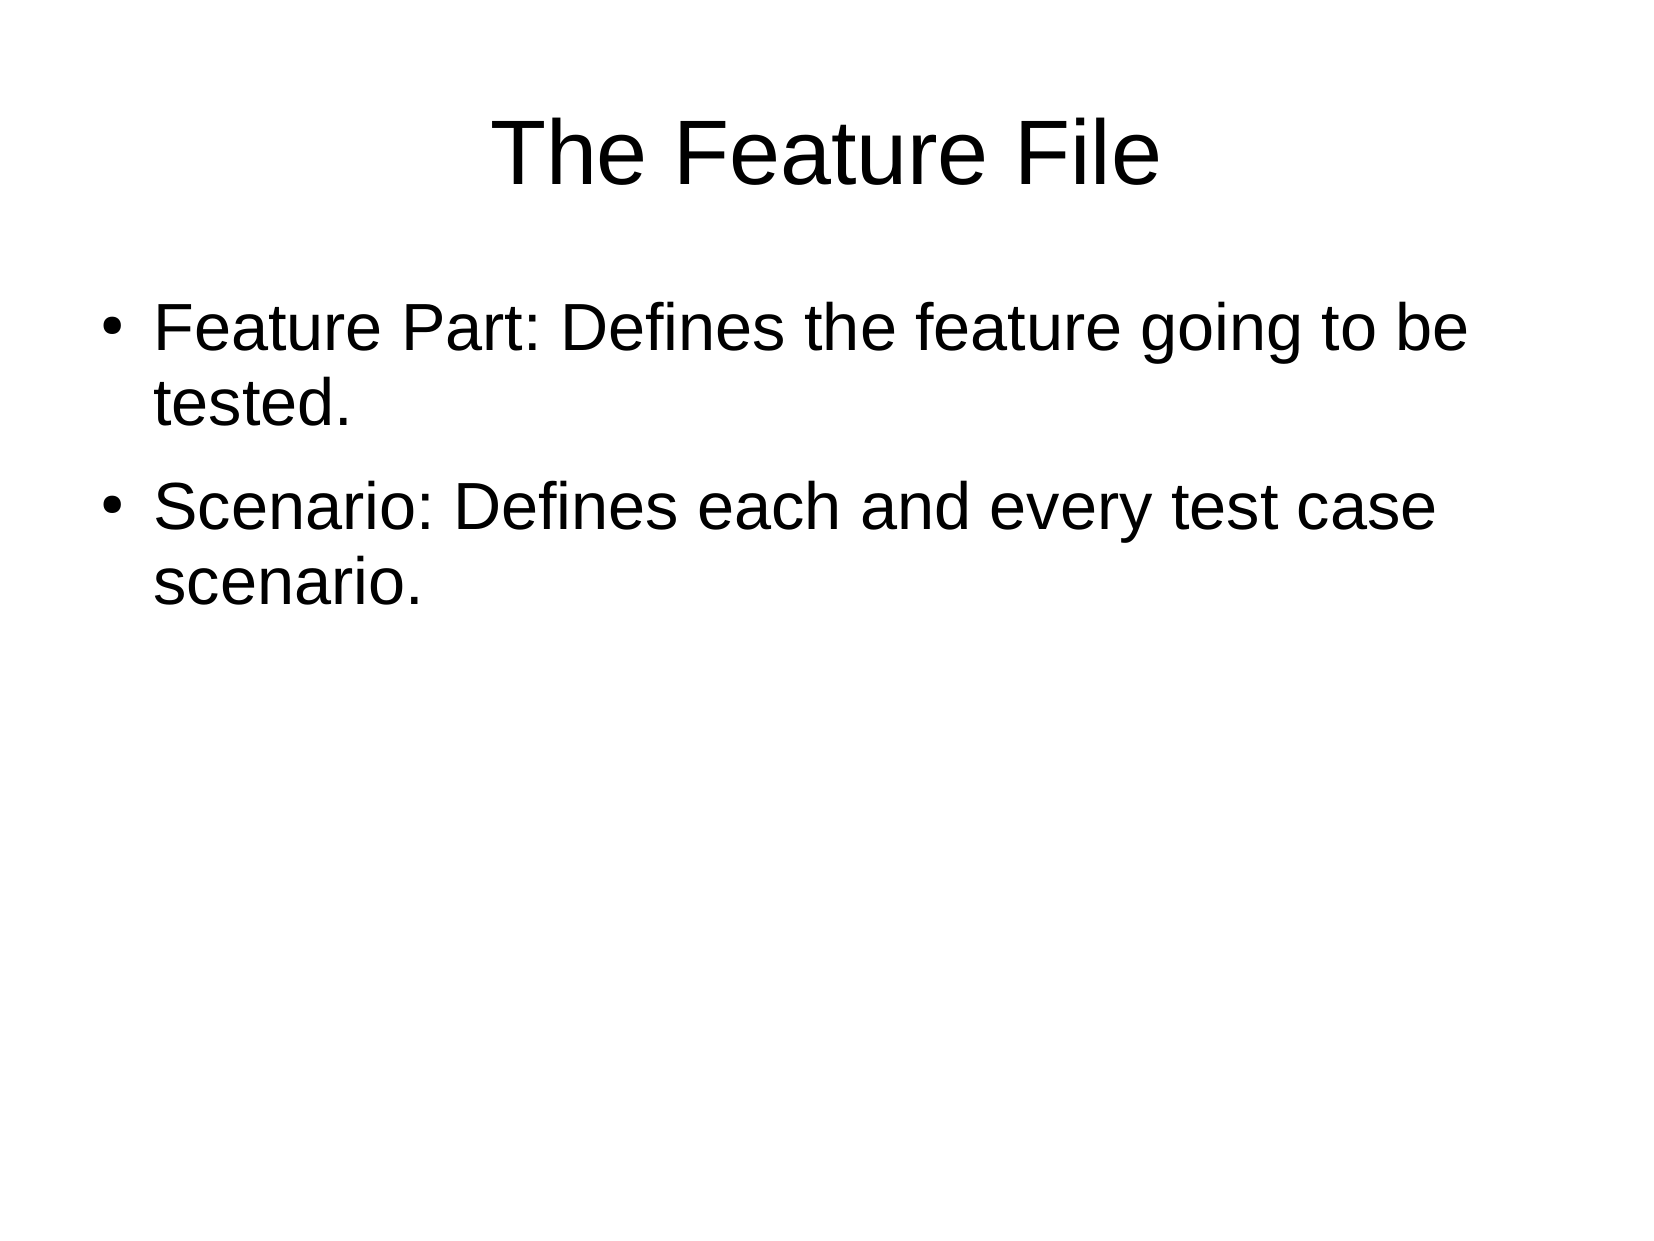

# The Feature File
Feature Part: Defines the feature going to be tested.
Scenario: Defines each and every test case scenario.